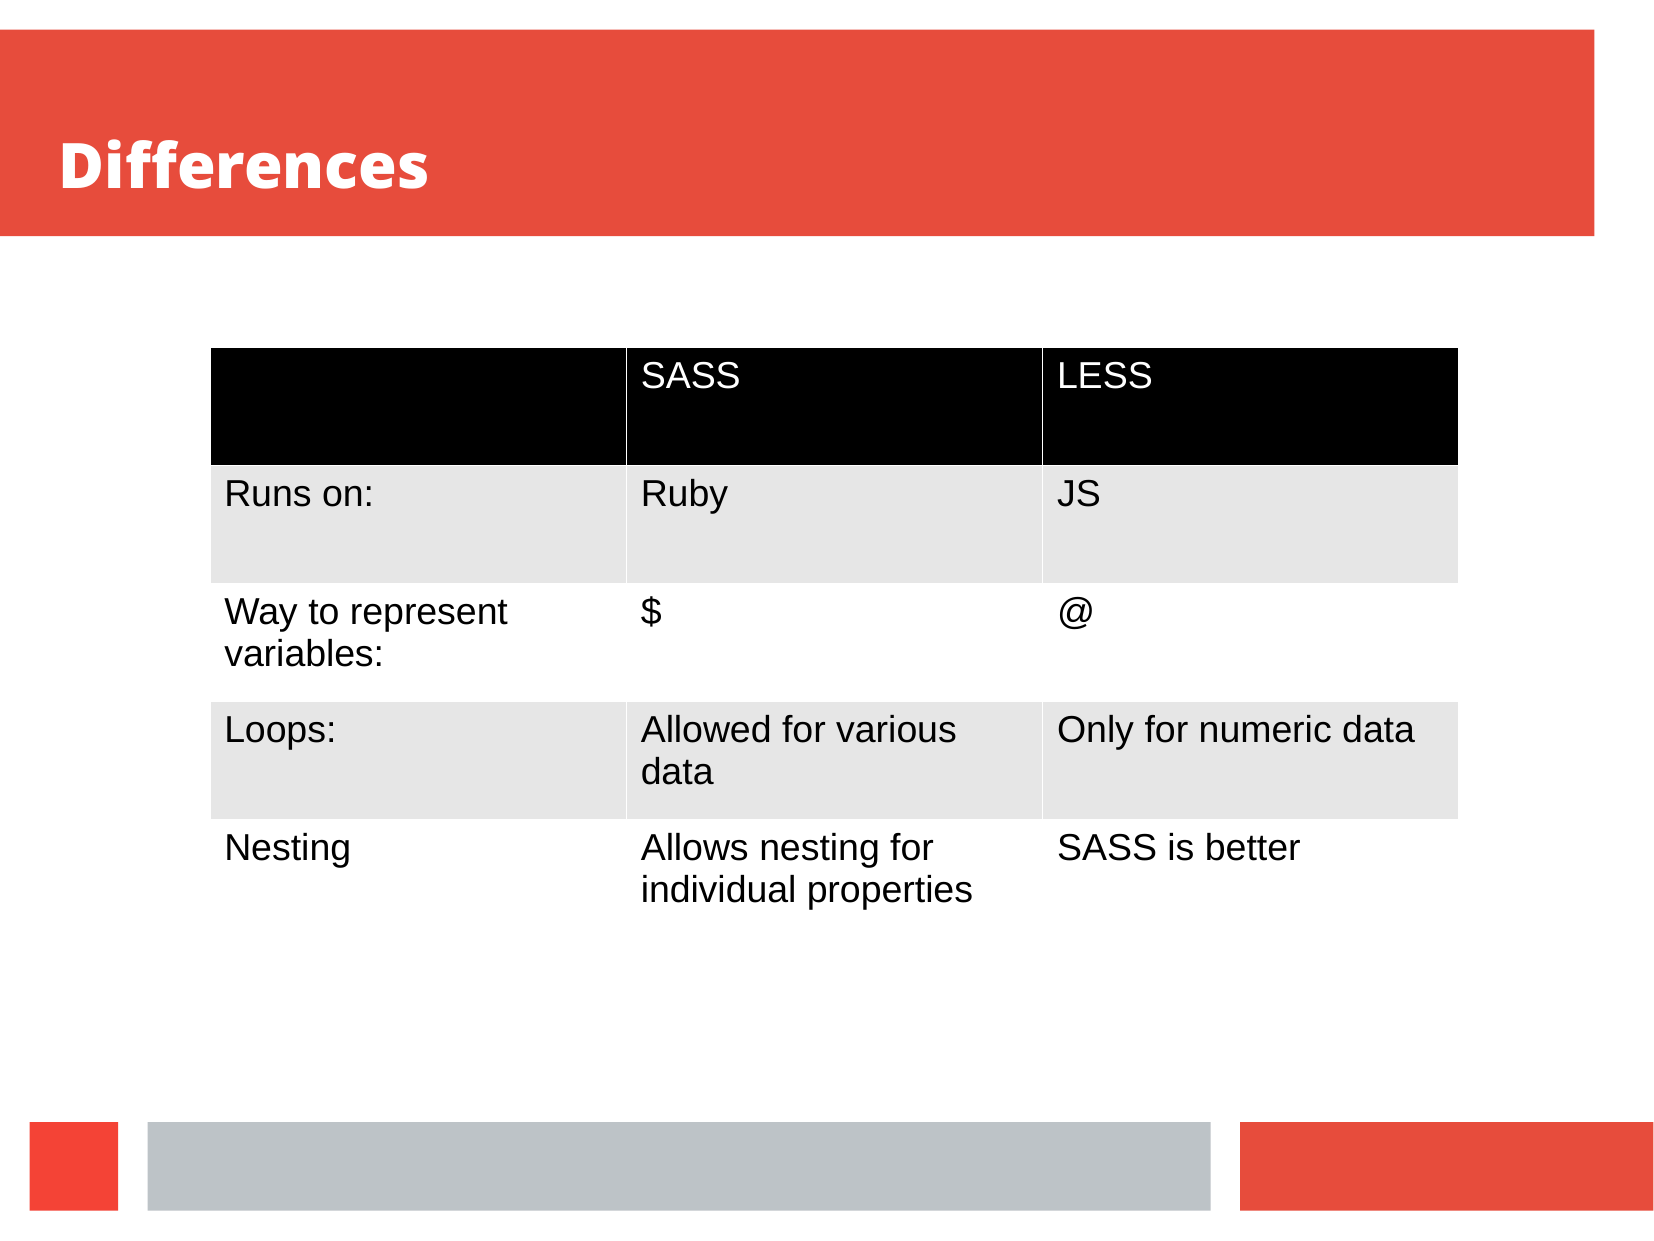

# Differences
| | SASS | LESS |
| --- | --- | --- |
| Runs on: | Ruby | JS |
| Way to represent variables: | $ | @ |
| Loops: | Allowed for various data | Only for numeric data |
| Nesting | Allows nesting for individual properties | SASS is better |